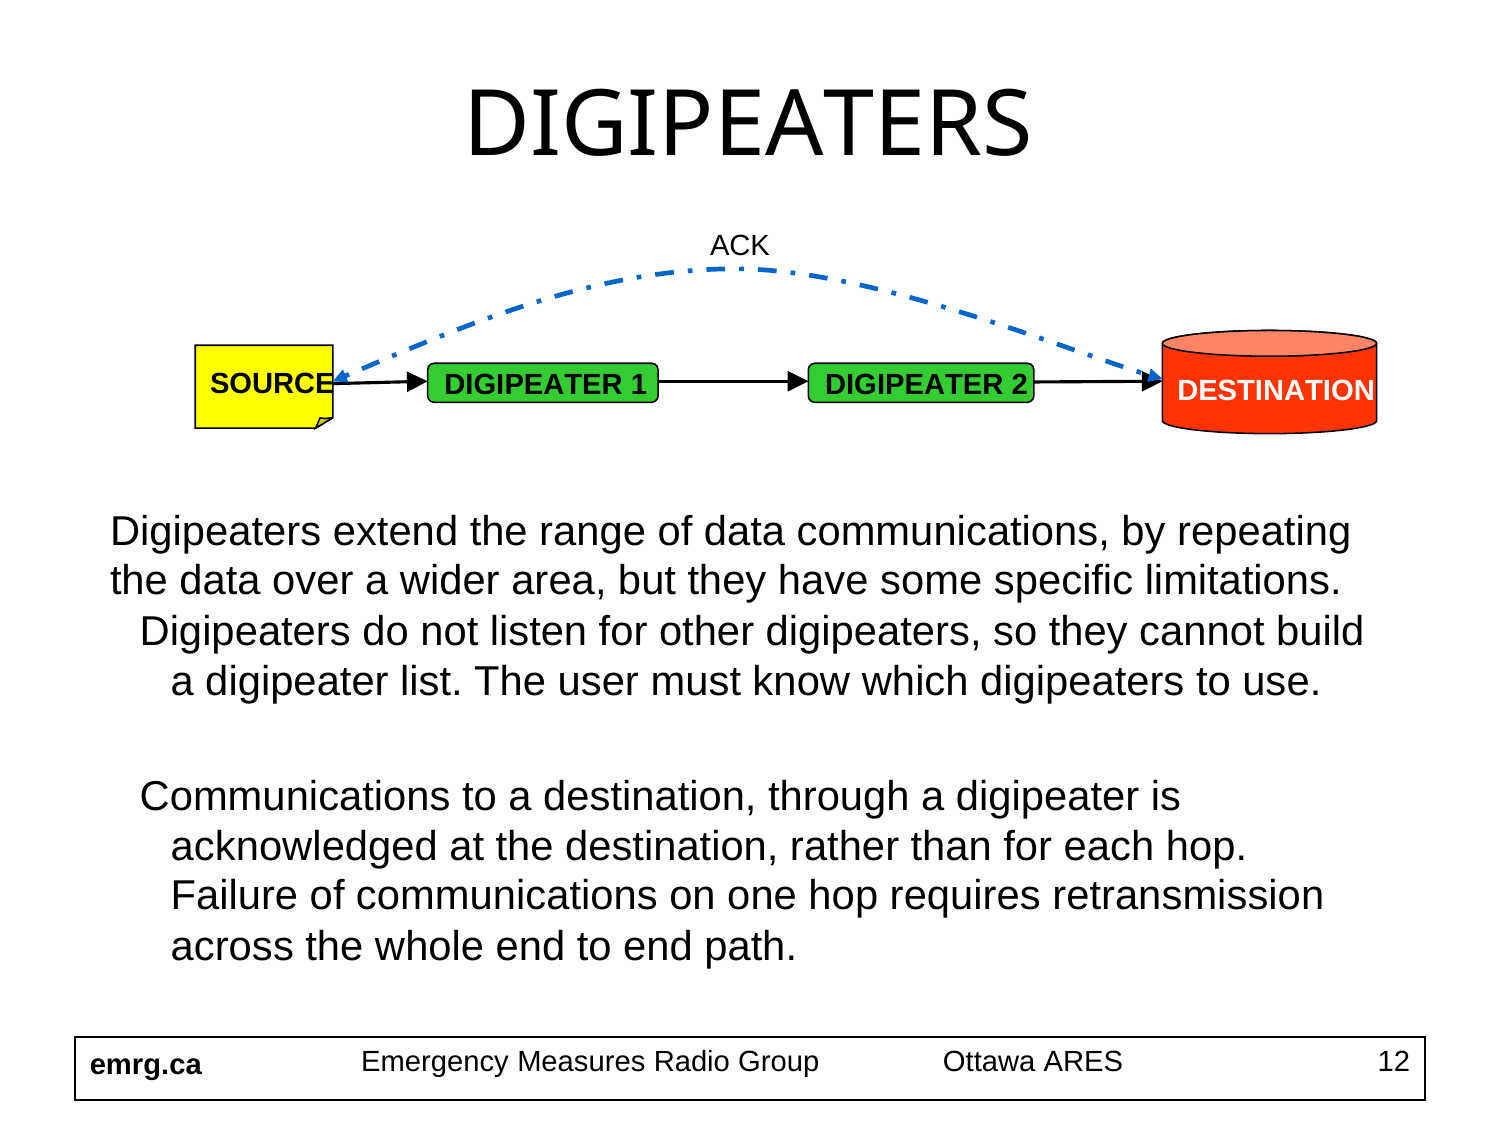

DIGIPEATERS
ACK
Communications to a destination, through a digipeater is acknowledged at the destination, rather than for each hop. Failure of communications on one hop requires retransmission across the whole end to end path.
DESTINATION
SOURCE
DIGIPEATER 1
DIGIPEATER 2
Digipeaters extend the range of data communications, by repeating the data over a wider area, but they have some specific limitations.
Digipeaters do not listen for other digipeaters, so they cannot build a digipeater list. The user must know which digipeaters to use.
Emergency Measures Radio Group Ottawa ARES
12